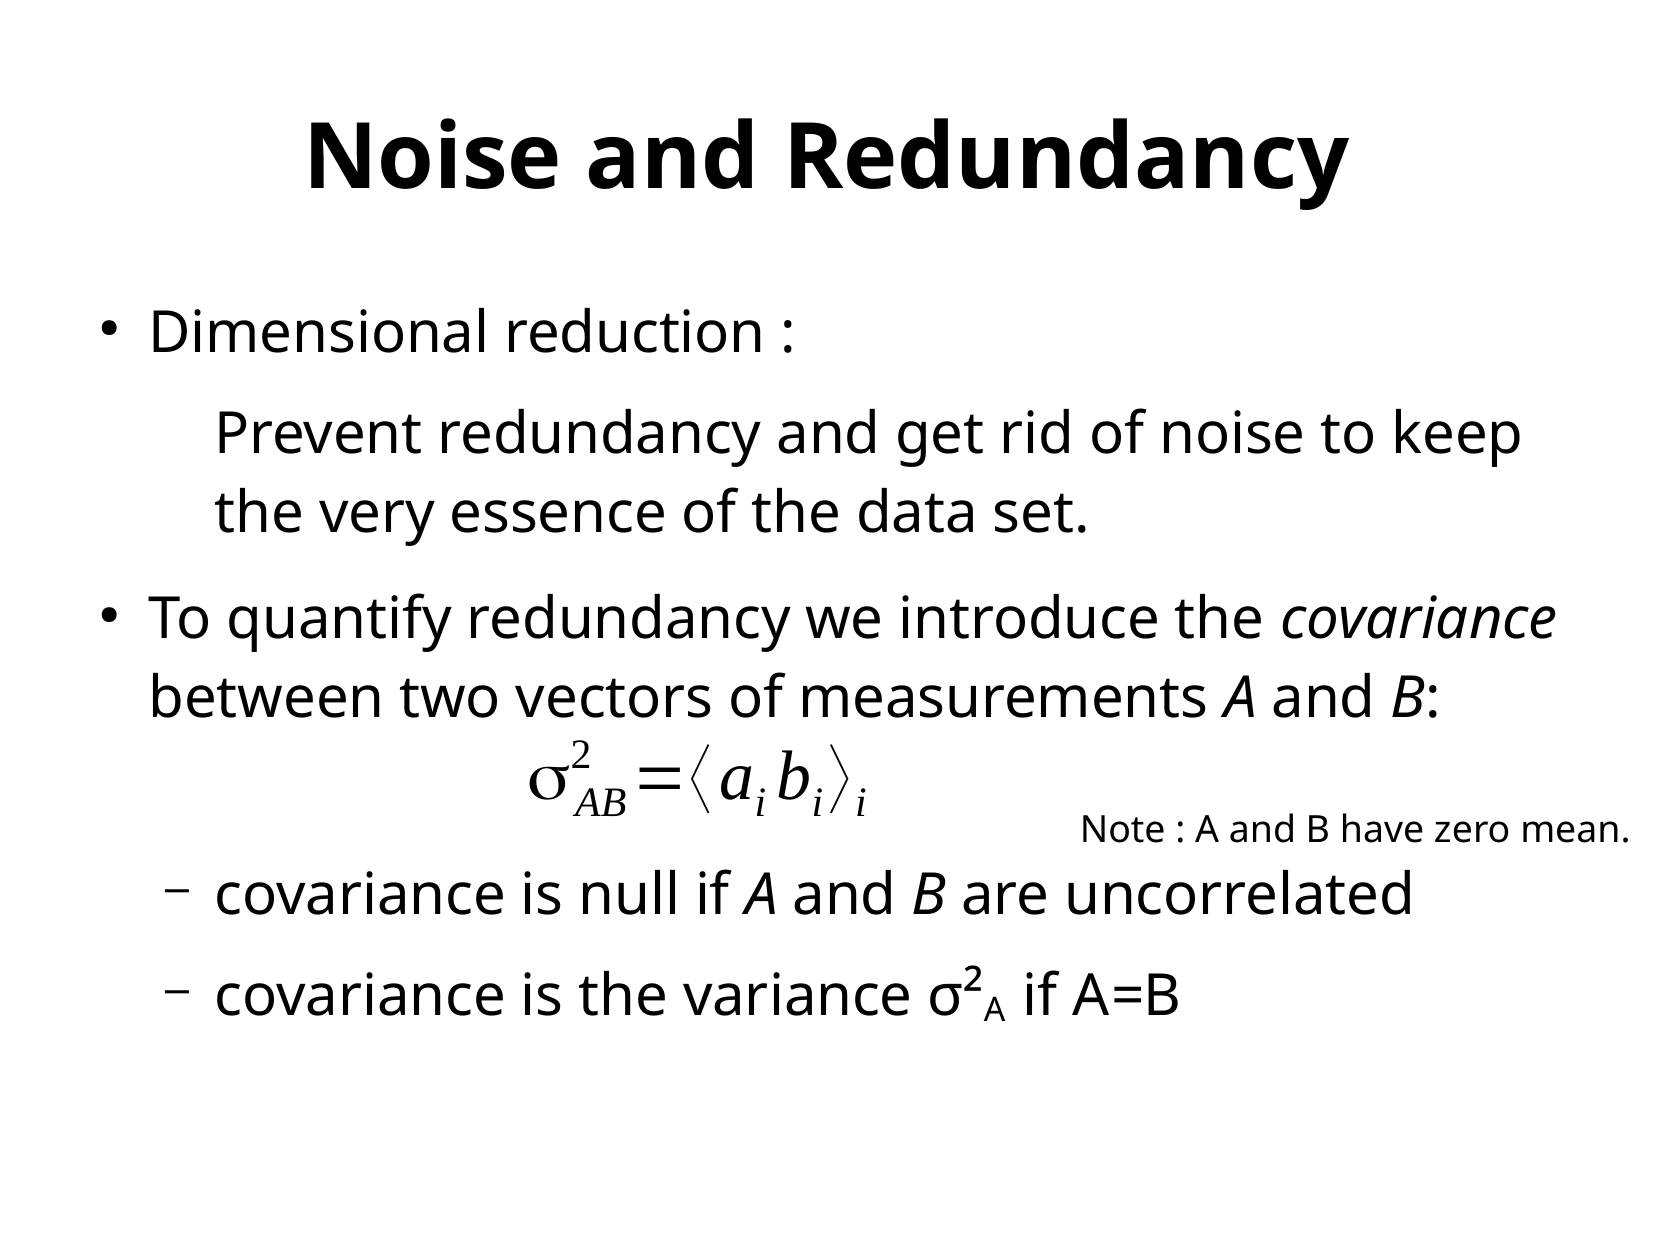

# Noise and Redundancy
Dimensional reduction :
Prevent redundancy and get rid of noise to keep the very essence of the data set.
To quantify redundancy we introduce the covariance between two vectors of measurements A and B:
covariance is null if A and B are uncorrelated
covariance is the variance σ²A if A=B
Note : A and B have zero mean.